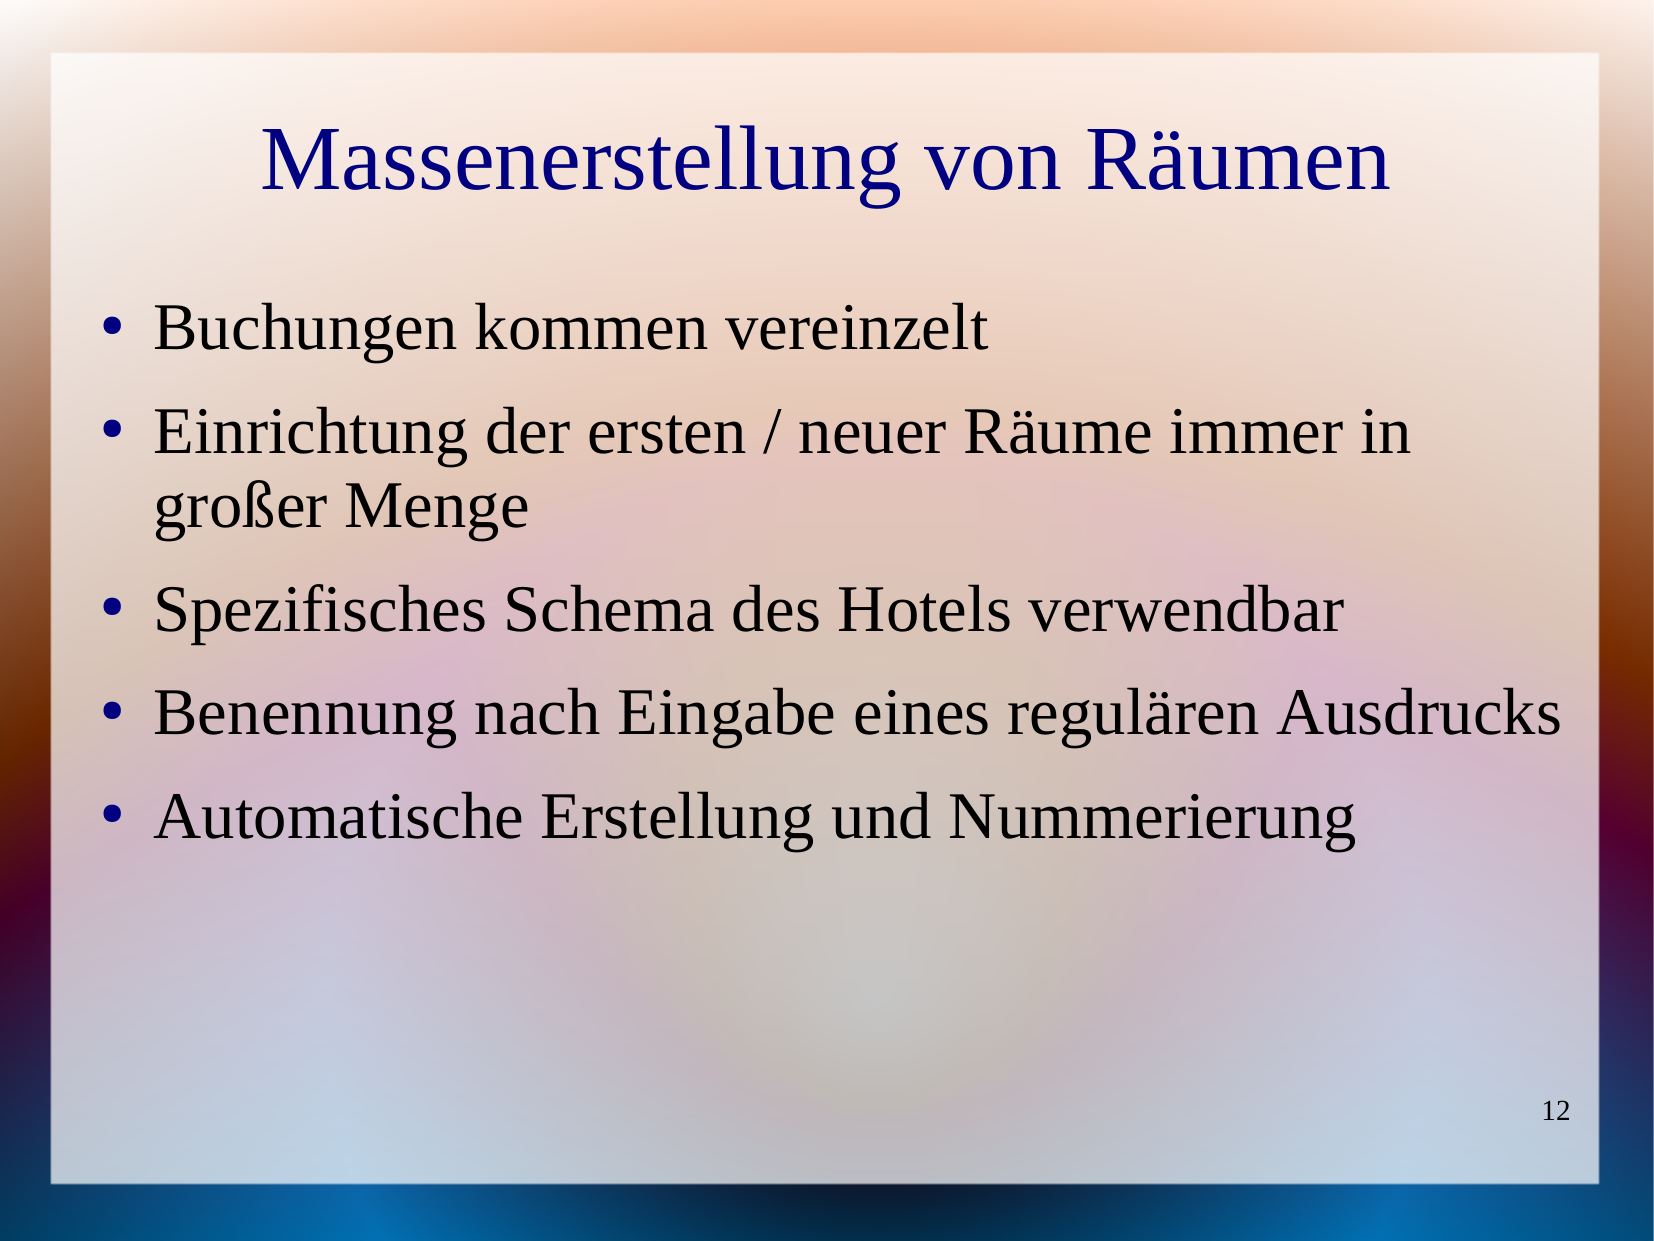

# Massenerstellung von Räumen
Buchungen kommen vereinzelt
Einrichtung der ersten / neuer Räume immer in großer Menge
Spezifisches Schema des Hotels verwendbar
Benennung nach Eingabe eines regulären Ausdrucks
Automatische Erstellung und Nummerierung
12